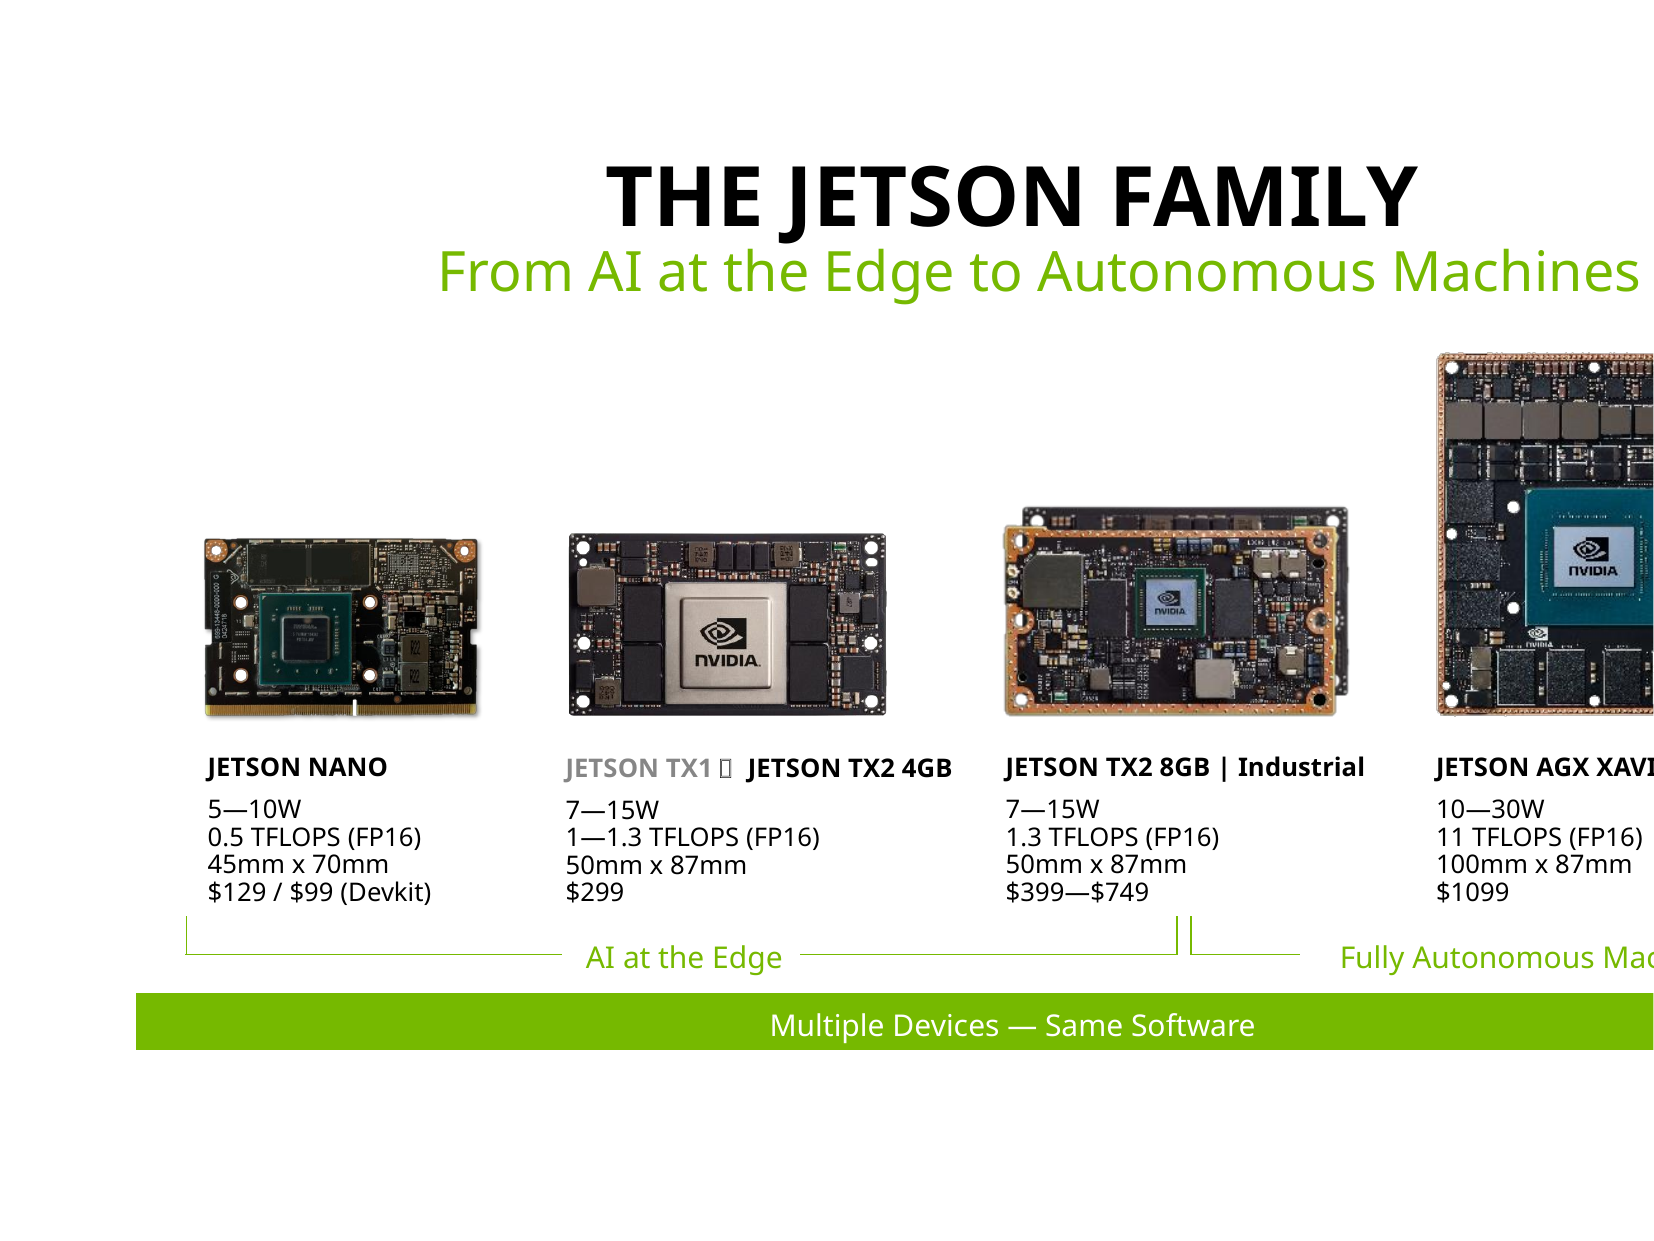

THE JETSON FAMILY
From AI at the Edge to Autonomous Machines
JETSON NANO
JETSON TX2 8GB | Industrial
JETSON AGX XAVIER
JETSON TX1
JETSON TX2 4GB

5—10W
7—15W
10—30W
7—15W
0.5 TFLOPS (FP16)
1.3 TFLOPS (FP16)
11 TFLOPS (FP16) | 32 TOPS (INT8)
1—1.3 TFLOPS (FP16)
45mm x 70mm
50mm x 87mm
100mm x 87mm
50mm x 87mm
$129 / $99 (Devkit)
$399—$749
$1099
$299
AI at the Edge
Fully Autonomous Machines
Multiple Devices — Same Software
8